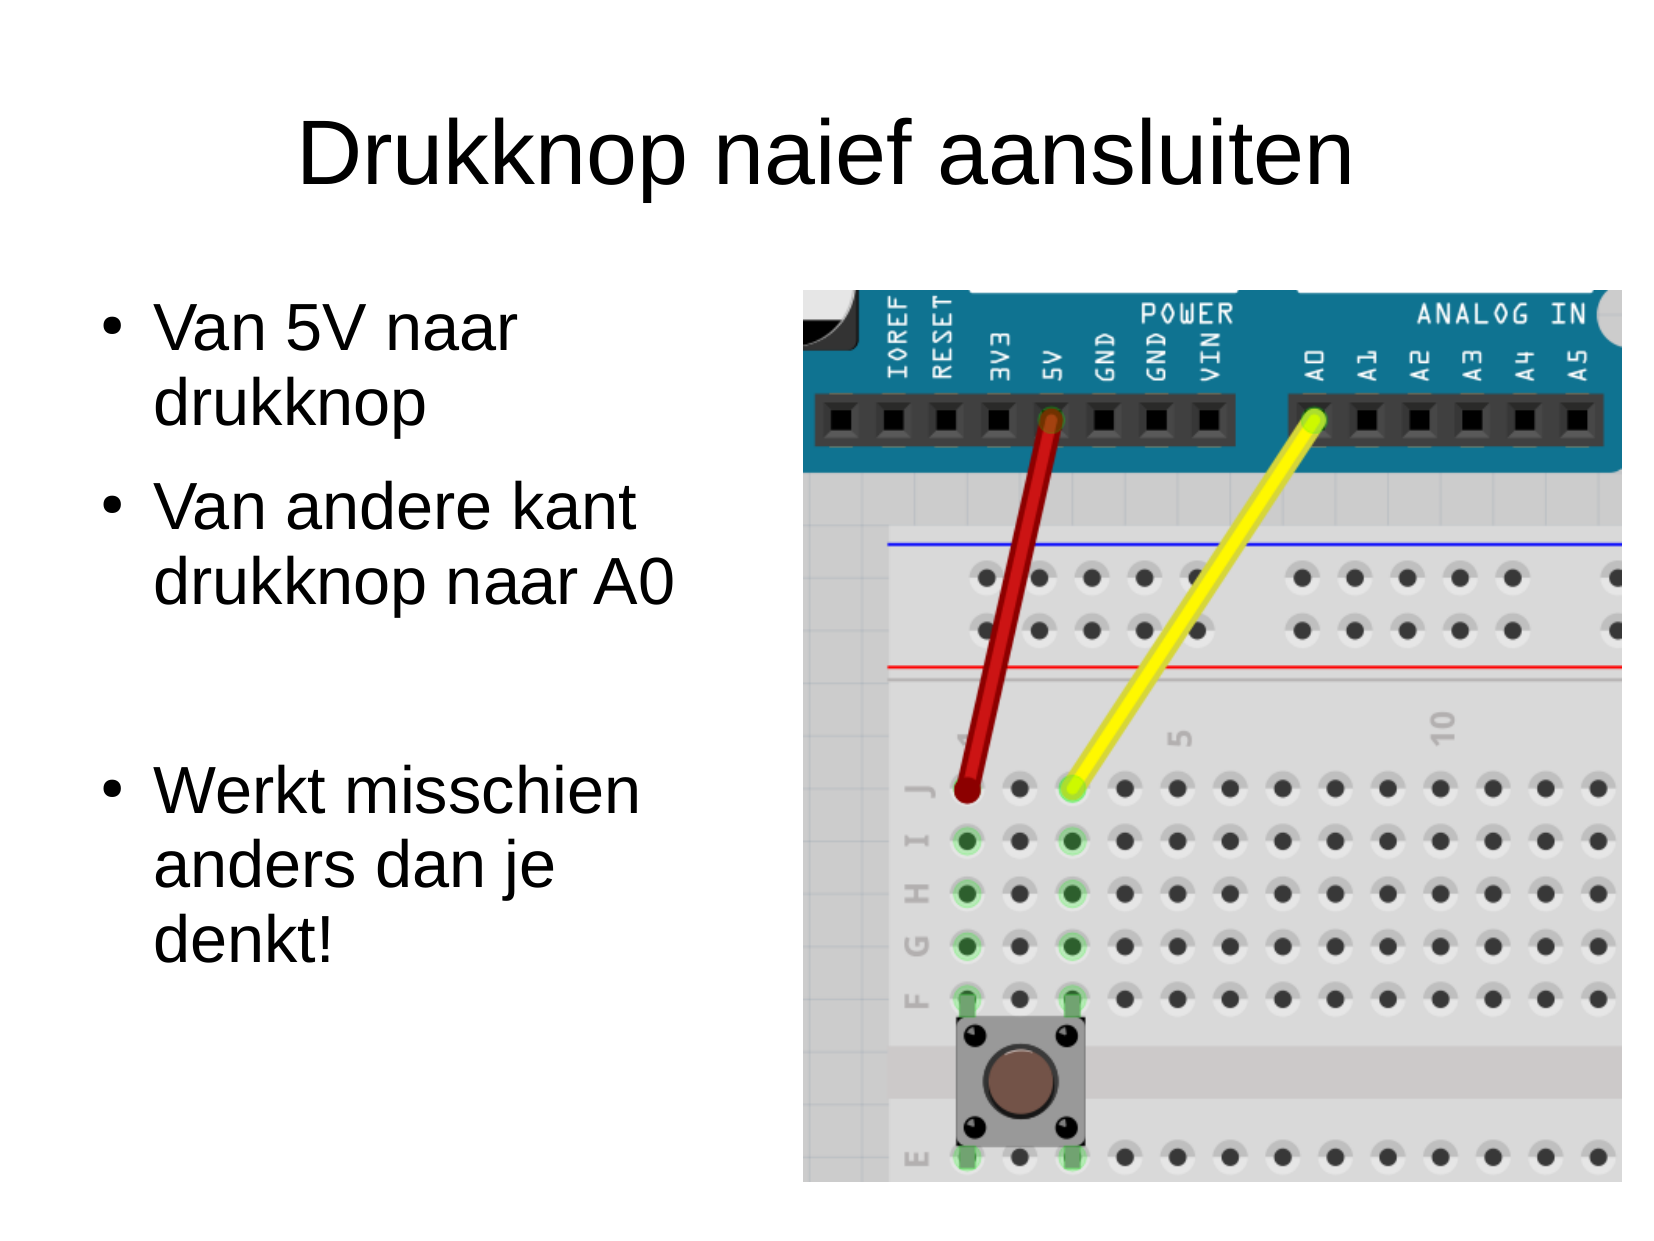

# Drukknop naief aansluiten
Van 5V naar drukknop
Van andere kant drukknop naar A0
Werkt misschien anders dan je denkt!